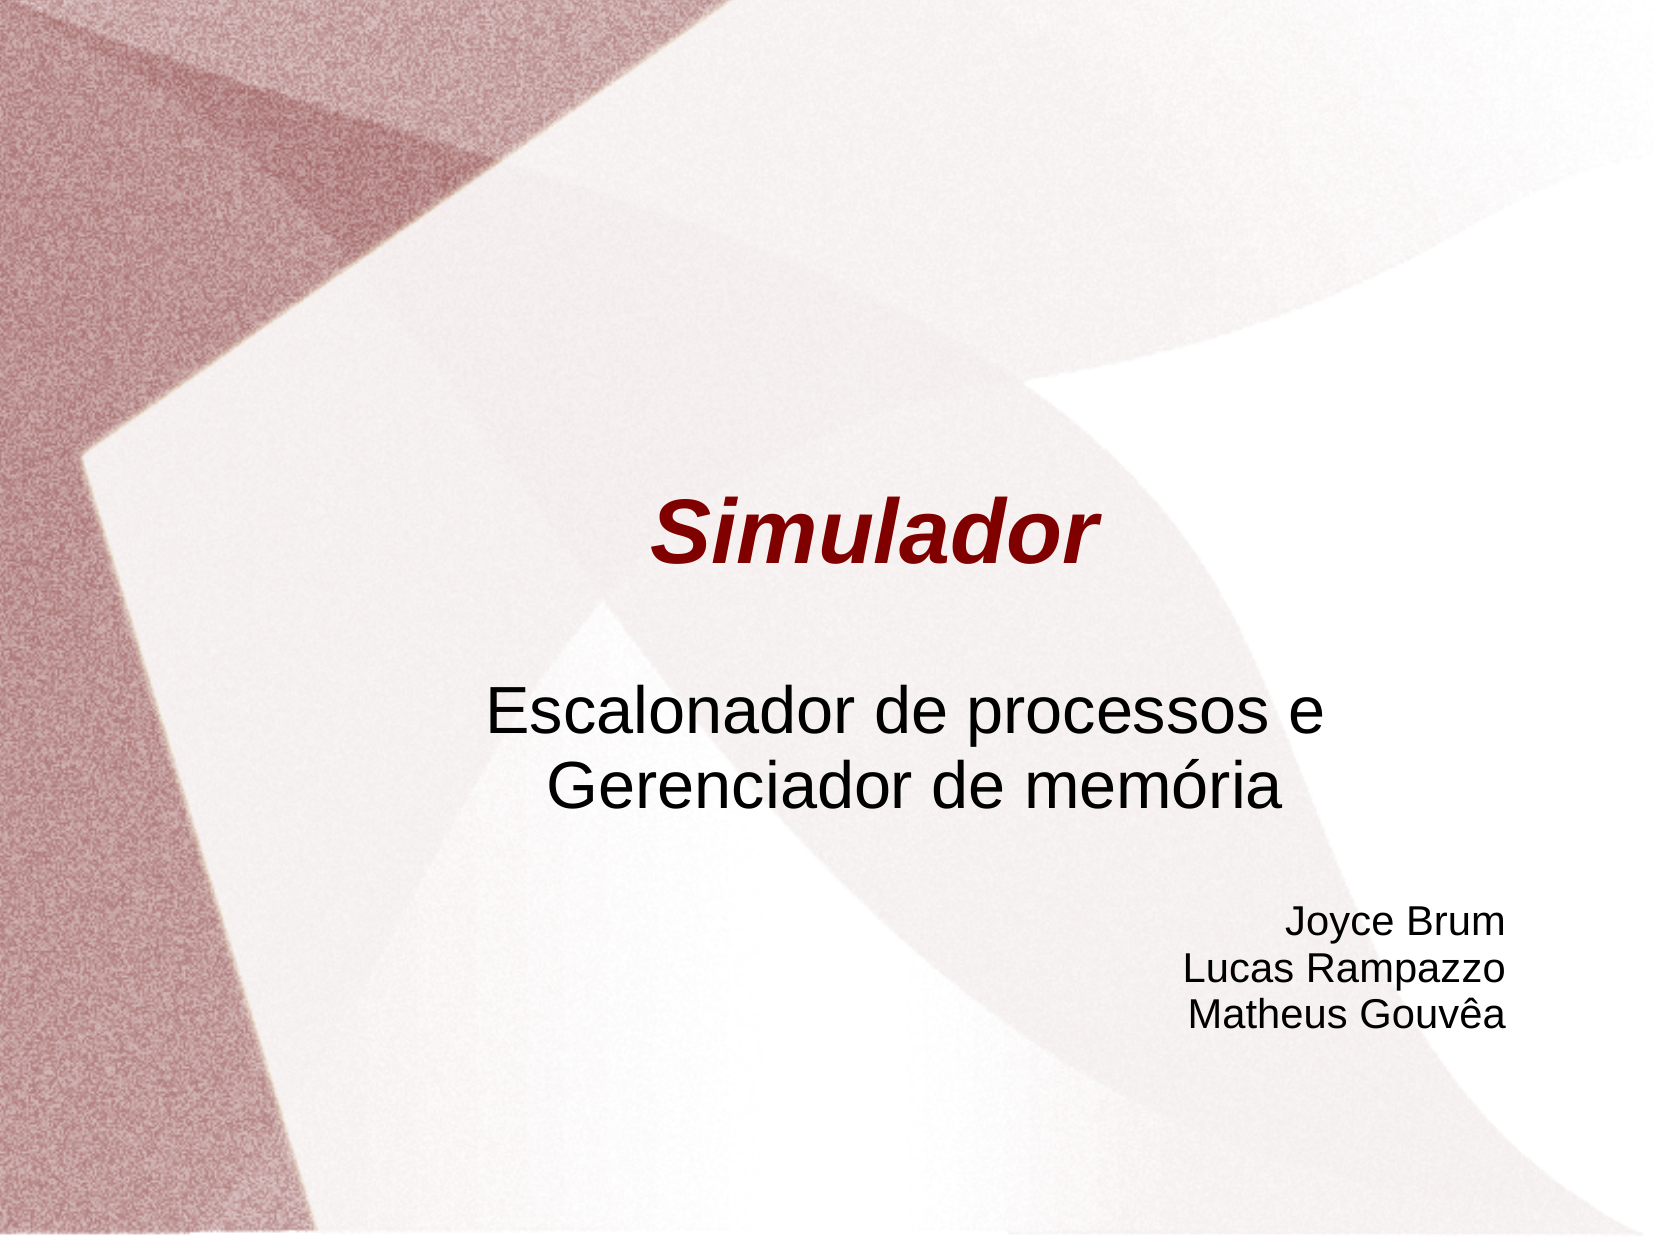

# Simulador
Escalonador de processos e
Gerenciador de memória
Joyce Brum
Lucas Rampazzo
Matheus Gouvêa